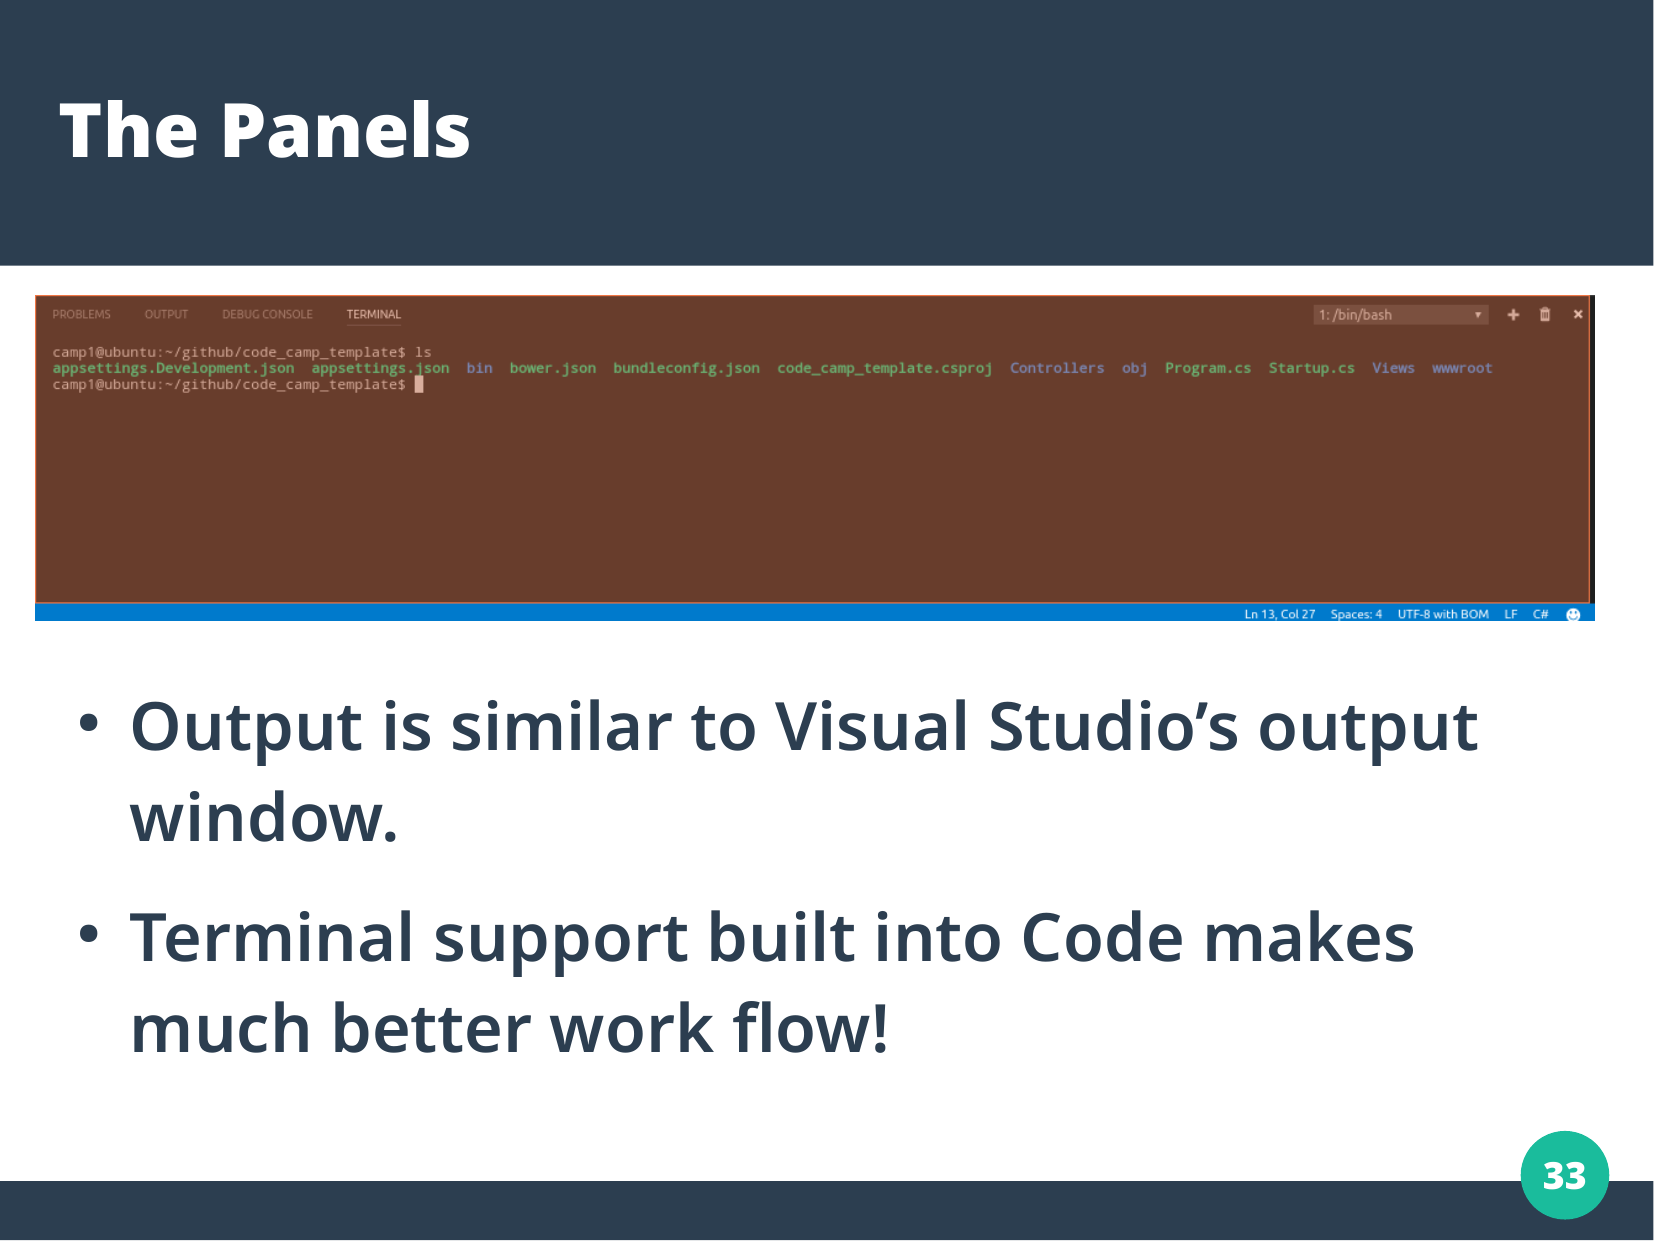

# The Panels
Output is similar to Visual Studio’s output window.
Terminal support built into Code makes much better work flow!
33